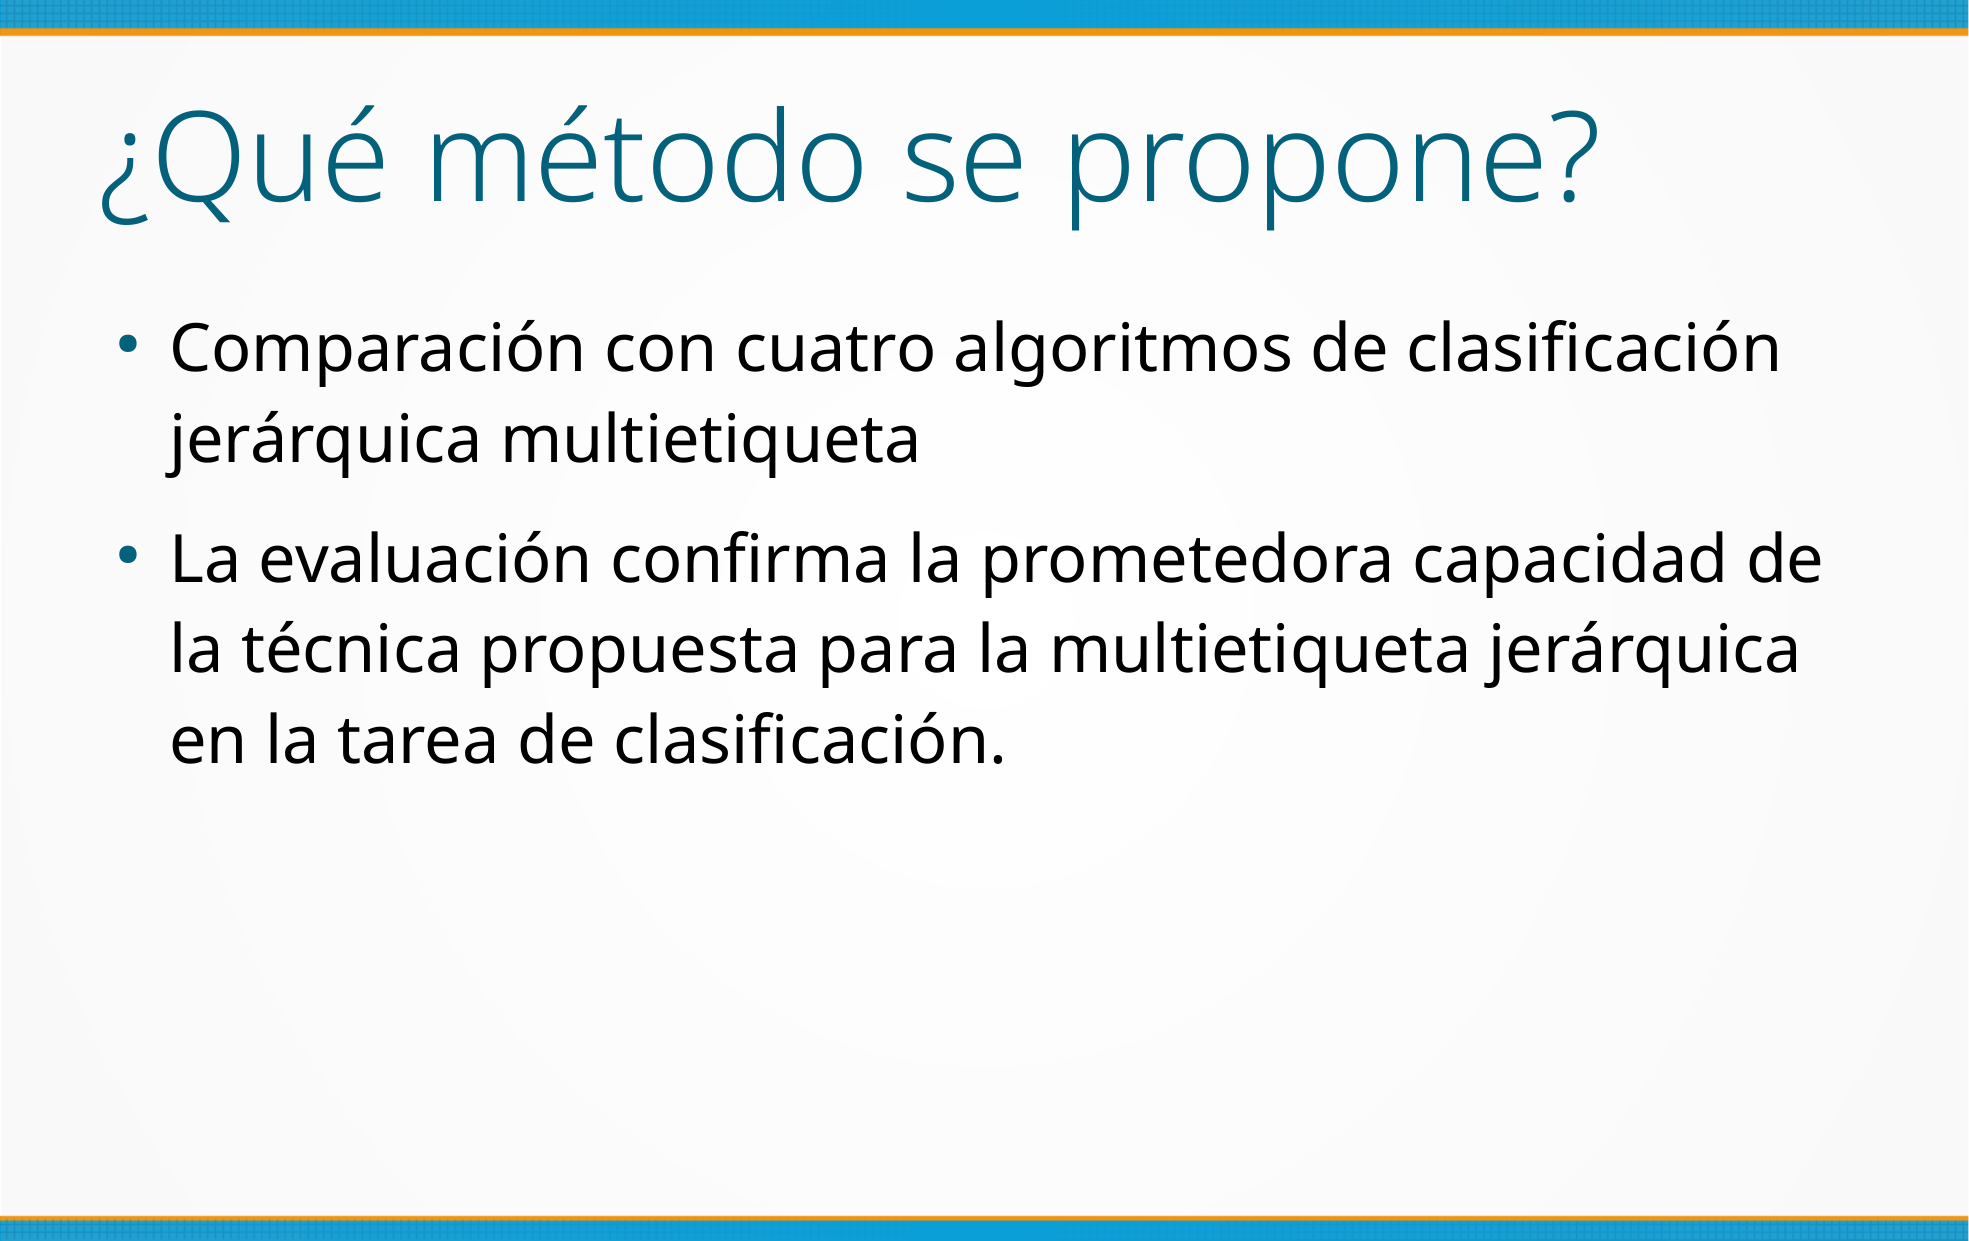

# ¿Qué método se propone?
Comparación con cuatro algoritmos de clasificación jerárquica multietiqueta
La evaluación confirma la prometedora capacidad de la técnica propuesta para la multietiqueta jerárquica en la tarea de clasificación.